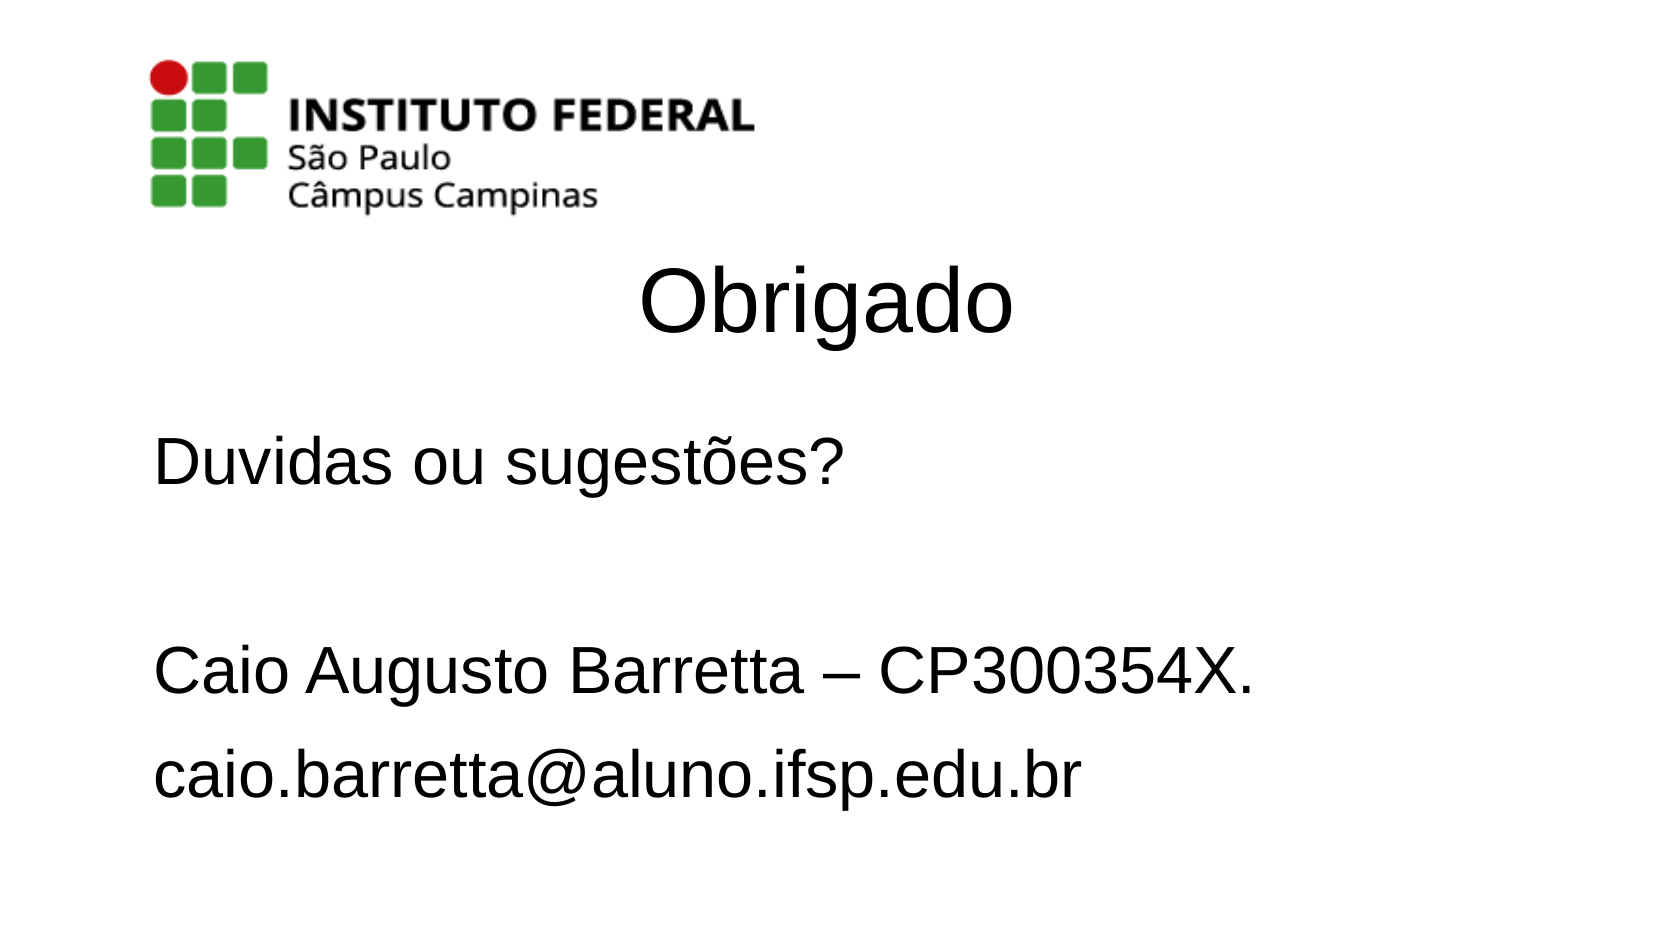

# Obrigado
Duvidas ou sugestões?
Caio Augusto Barretta – CP300354X.
caio.barretta@aluno.ifsp.edu.br